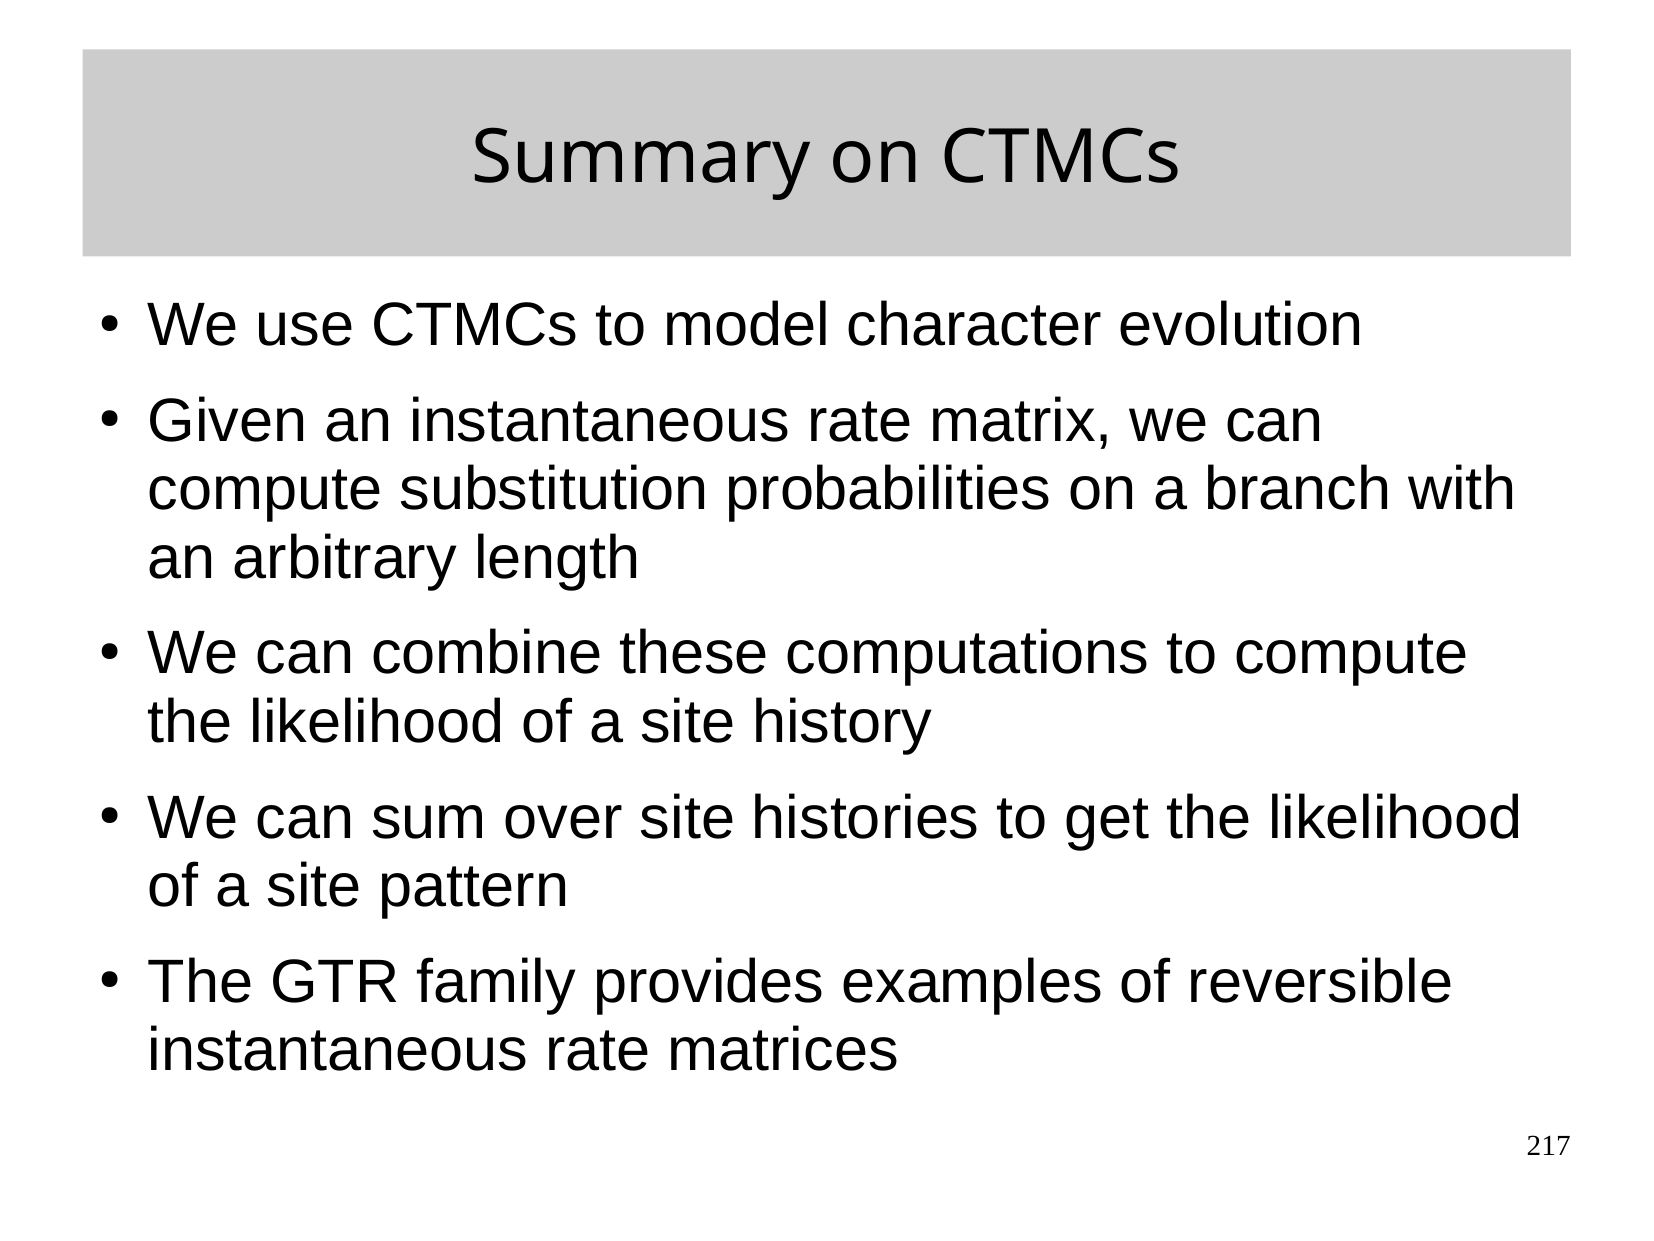

# Summary on CTMCs
We use CTMCs to model character evolution
Given an instantaneous rate matrix, we can compute substitution probabilities on a branch with an arbitrary length
We can combine these computations to compute the likelihood of a site history
We can sum over site histories to get the likelihood of a site pattern
The GTR family provides examples of reversible instantaneous rate matrices
217